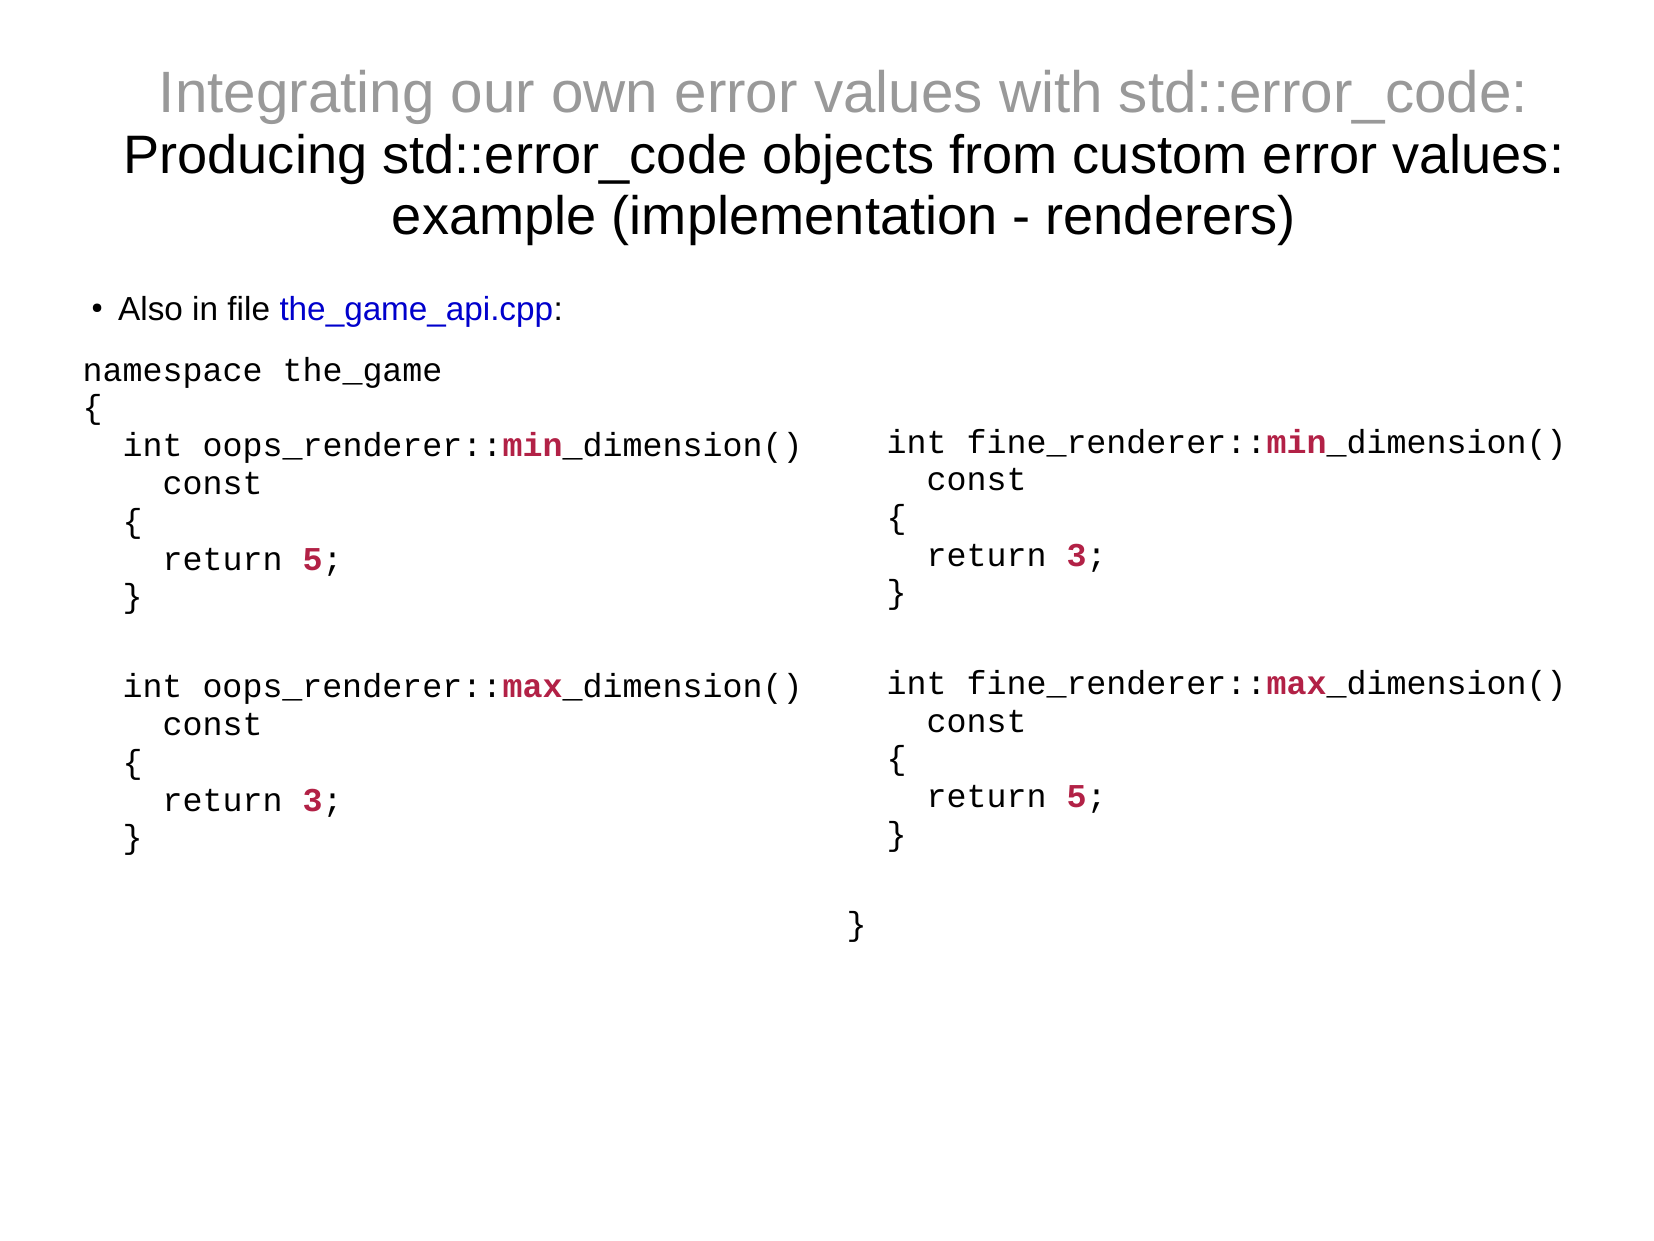

# Integrating our own error values with std::error_code: Producing std::error_code objects from custom error values: example (implementation - renderers)
Also in file the_game_api.cpp:
namespace the_game
{
 int oops_renderer::min_dimension()
 const
 {
 return 5;
 }
 int oops_renderer::max_dimension()
 const
 {
 return 3;
 }
 int fine_renderer::min_dimension()
 const
 {
 return 3;
 }
 int fine_renderer::max_dimension()
 const
 {
 return 5;
 }
}